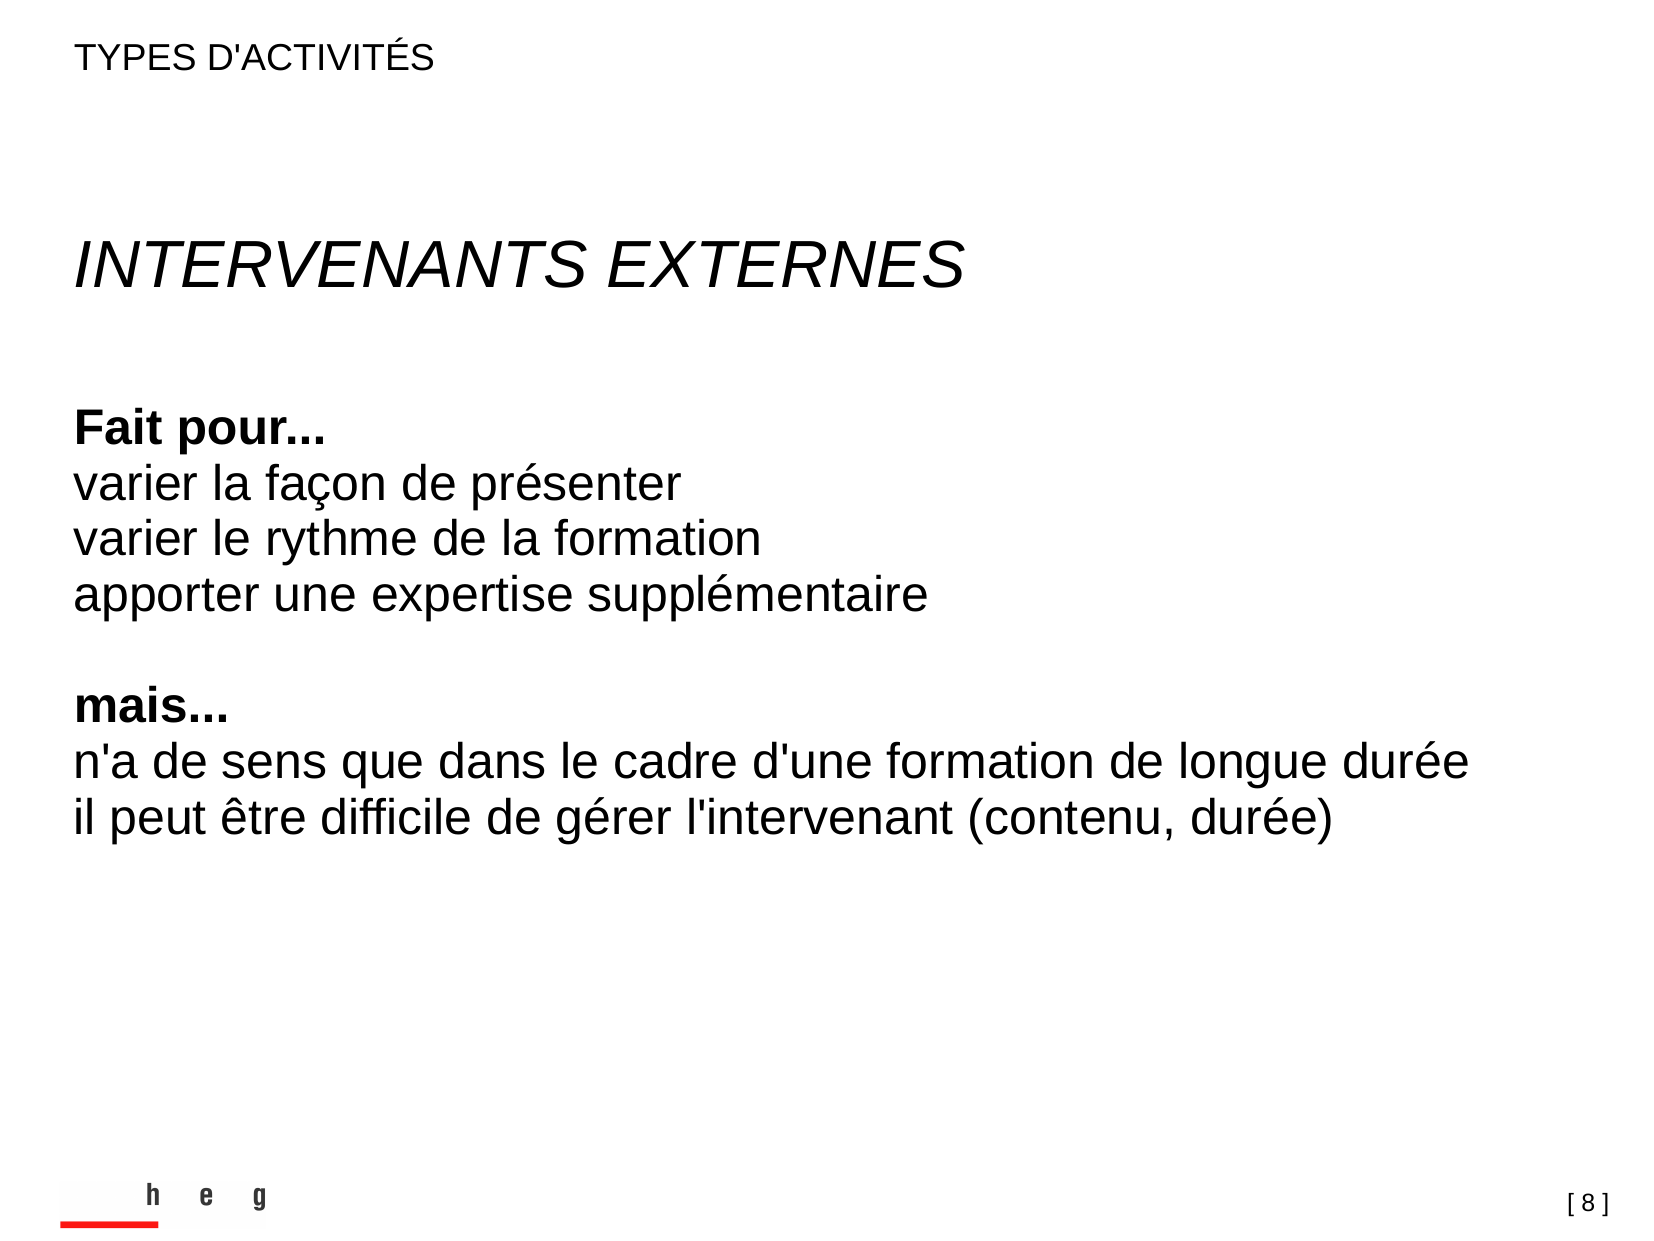

TYPES D'ACTIVITÉS
INTERVENANTS EXTERNES
Fait pour...
varier la façon de présenter
varier le rythme de la formation
apporter une expertise supplémentaire
mais...
n'a de sens que dans le cadre d'une formation de longue durée
il peut être difficile de gérer l'intervenant (contenu, durée)